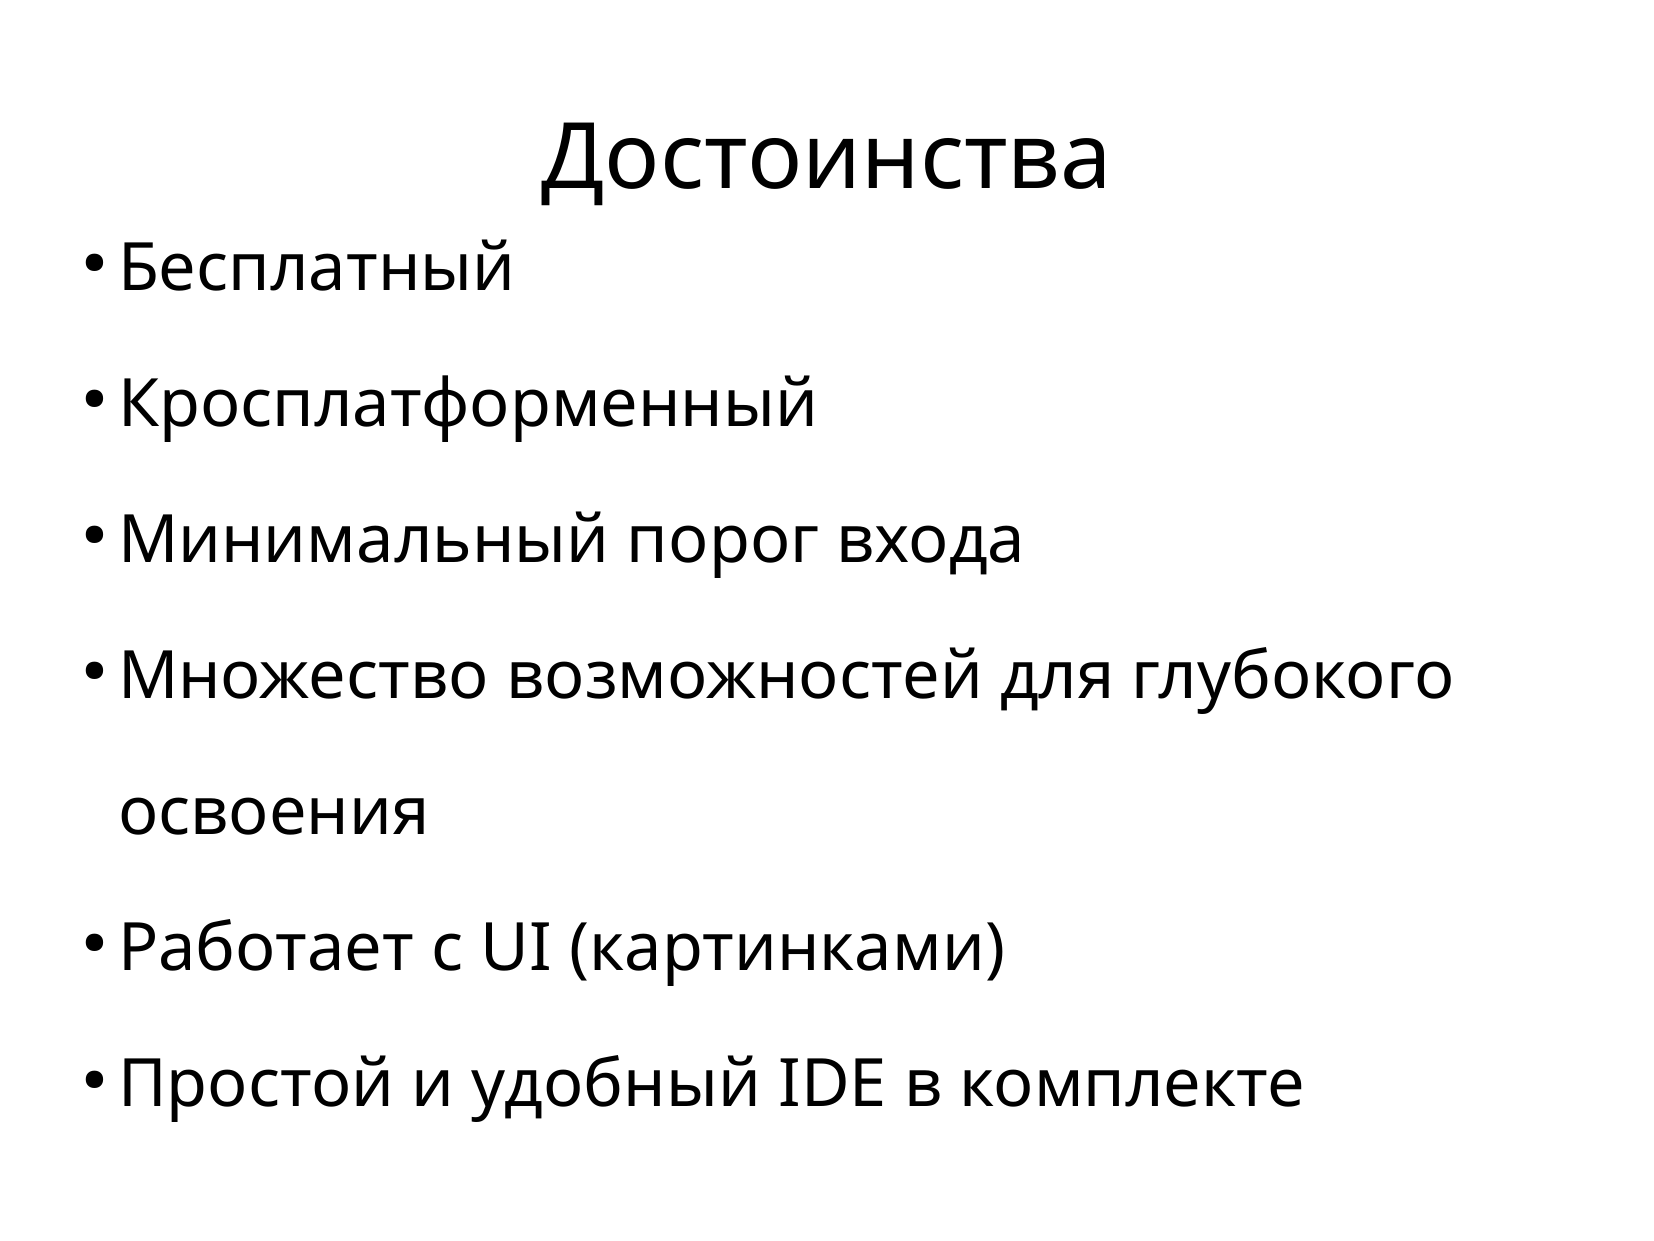

# Достоинства
Бесплатный
Кросплатформенный
Минимальный порог входа
Множество возможностей для глубокого освоения
Работает с UI (картинками)
Простой и удобный IDE в комплекте